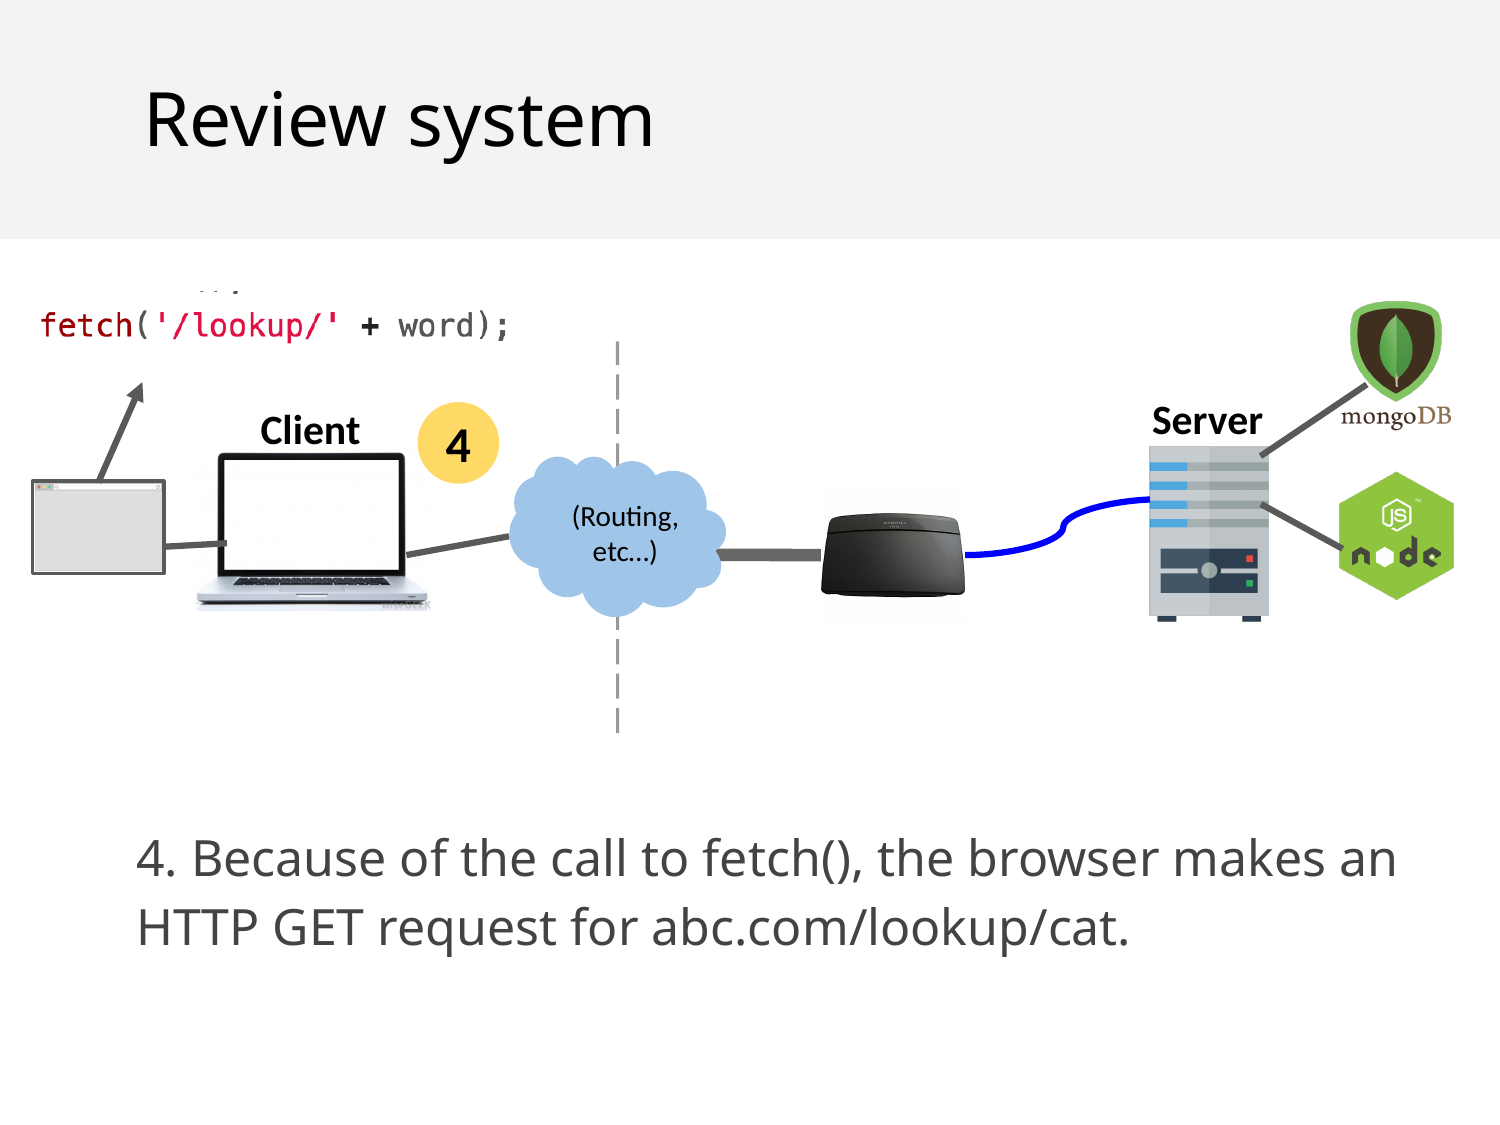

# Review system
Server
Client
4
(Routing, etc…)
4. Because of the call to fetch(), the browser makes an HTTP GET request for abc.com/lookup/cat.